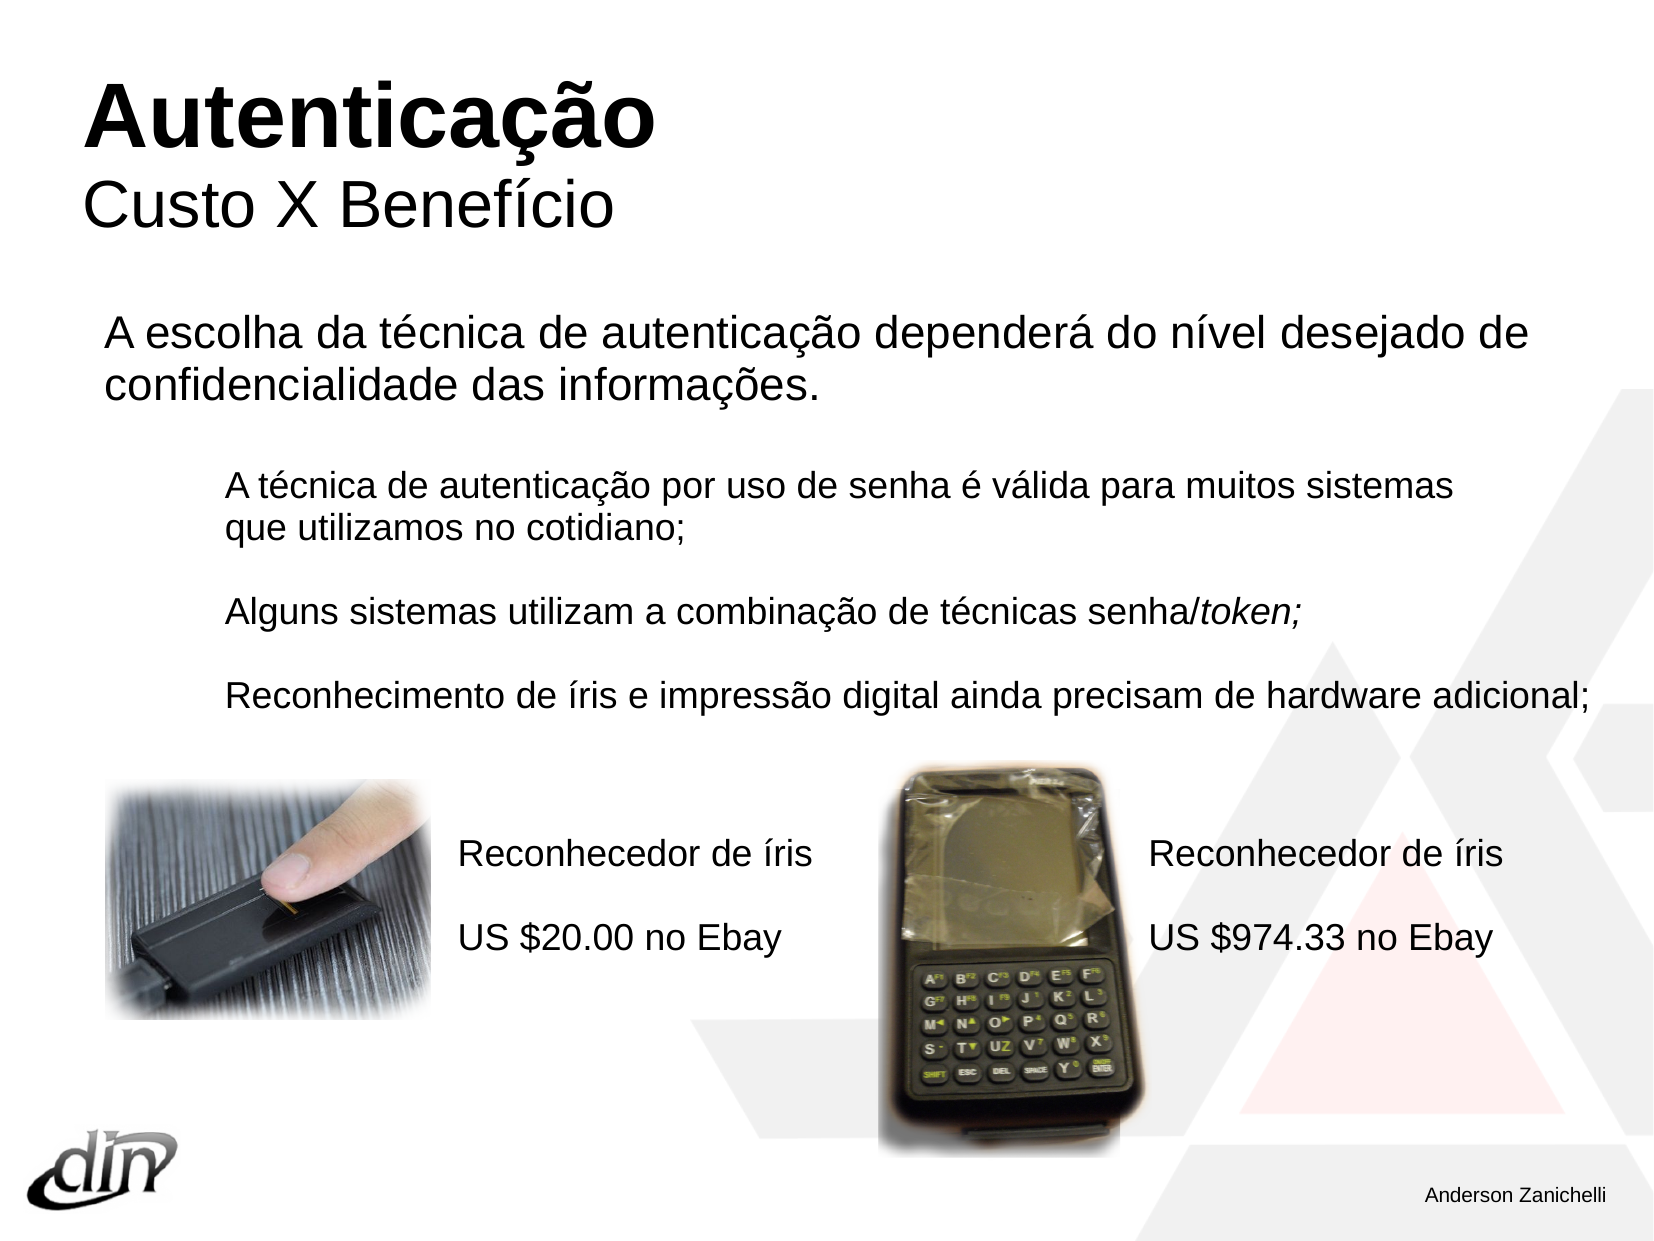

# Autenticação Custo X Benefício
A escolha da técnica de autenticação dependerá do nível desejado de
confidencialidade das informações.
A técnica de autenticação por uso de senha é válida para muitos sistemas
que utilizamos no cotidiano;
Alguns sistemas utilizam a combinação de técnicas senha/token;
Reconhecimento de íris e impressão digital ainda precisam de hardware adicional;
Reconhecedor de íris
US $20.00 no Ebay
Reconhecedor de íris
US $974.33 no Ebay
Anderson Zanichelli